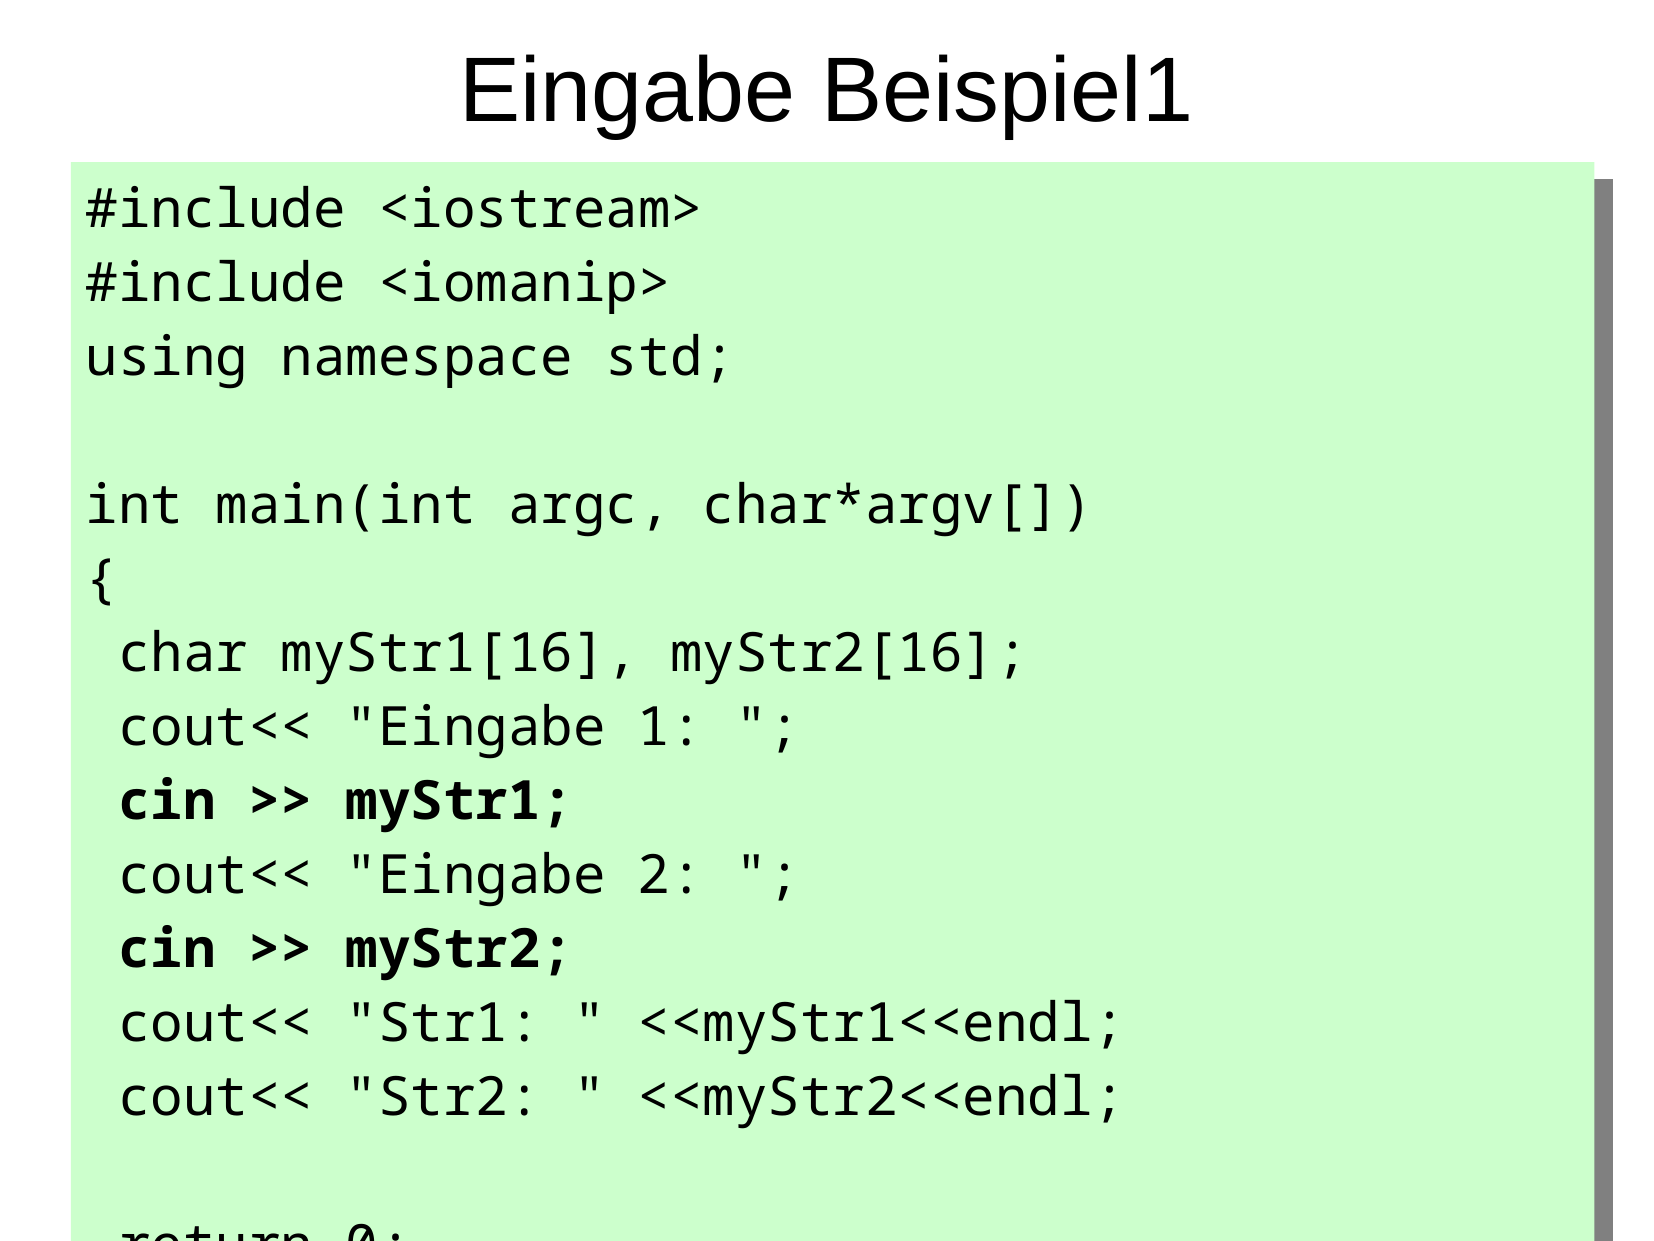

# Eingabe Beispiel1
#include <iostream>
#include <iomanip>
using namespace std;
int main(int argc, char*argv[])
{
 char myStr1[16], myStr2[16];
 cout<< "Eingabe 1: ";
 cin >> myStr1;
 cout<< "Eingabe 2: ";
 cin >> myStr2;
 cout<< "Str1: " <<myStr1<<endl;
 cout<< "Str2: " <<myStr2<<endl;
 return 0;
}
21